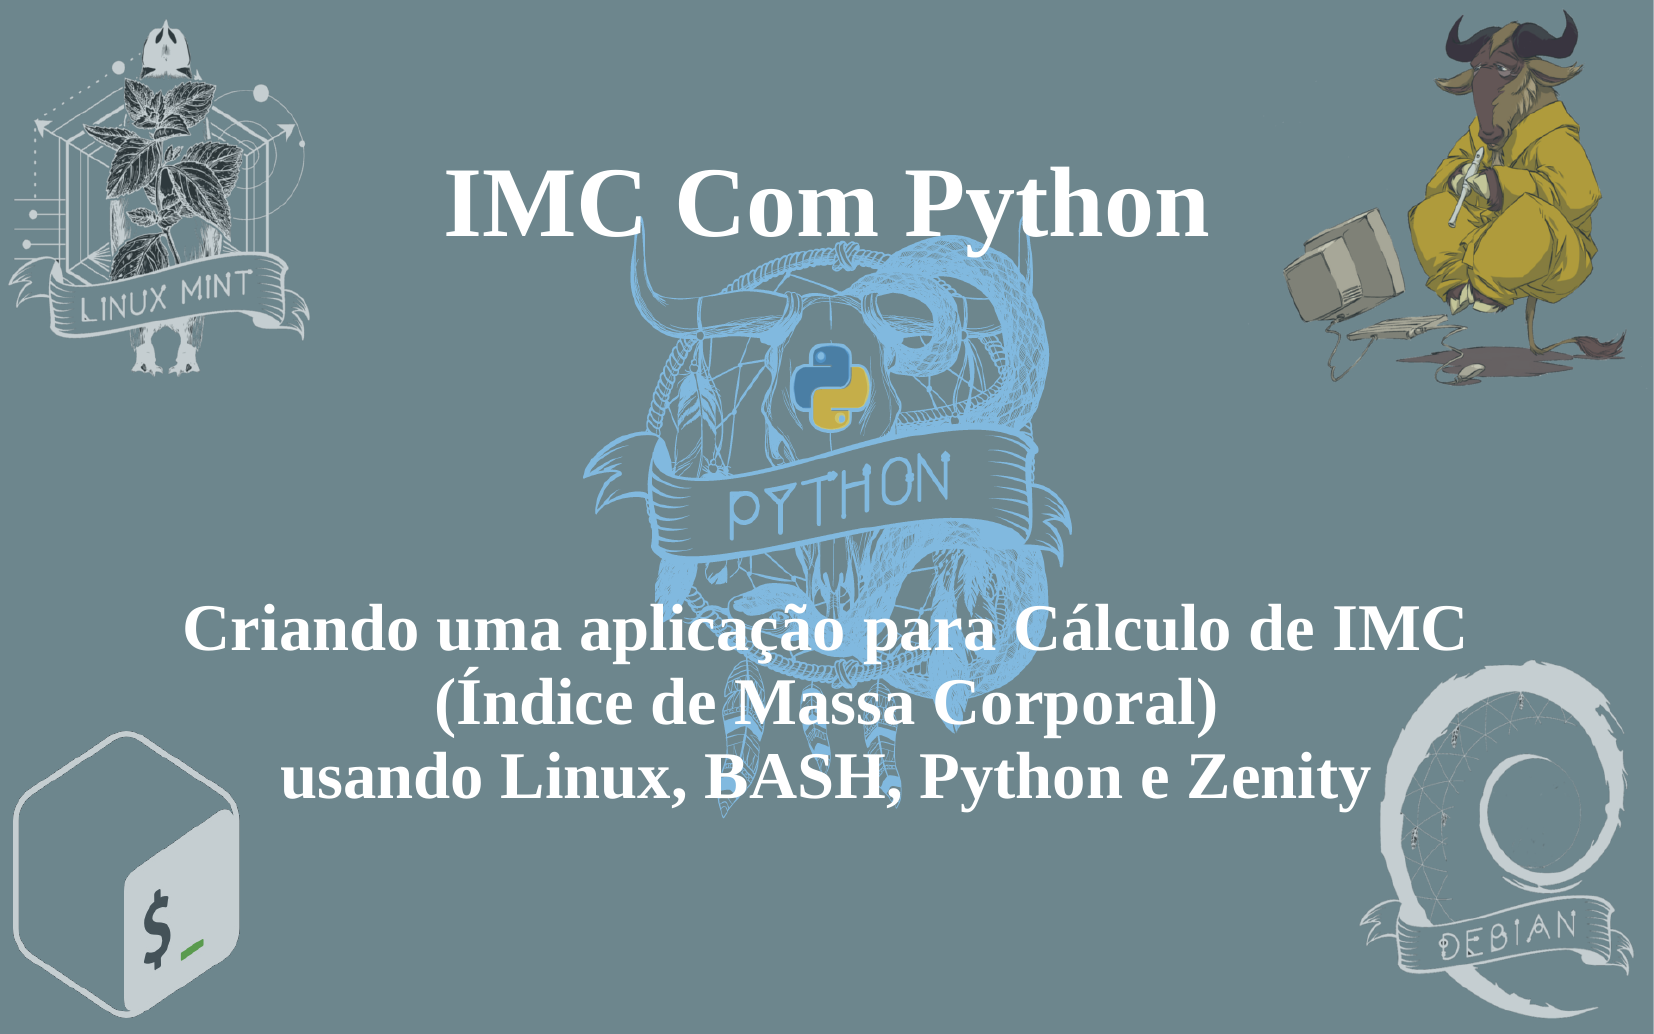

# IMC Com Python
Criando uma aplicação para Cálculo de IMC
(Índice de Massa Corporal)
usando Linux, BASH, Python e Zenity